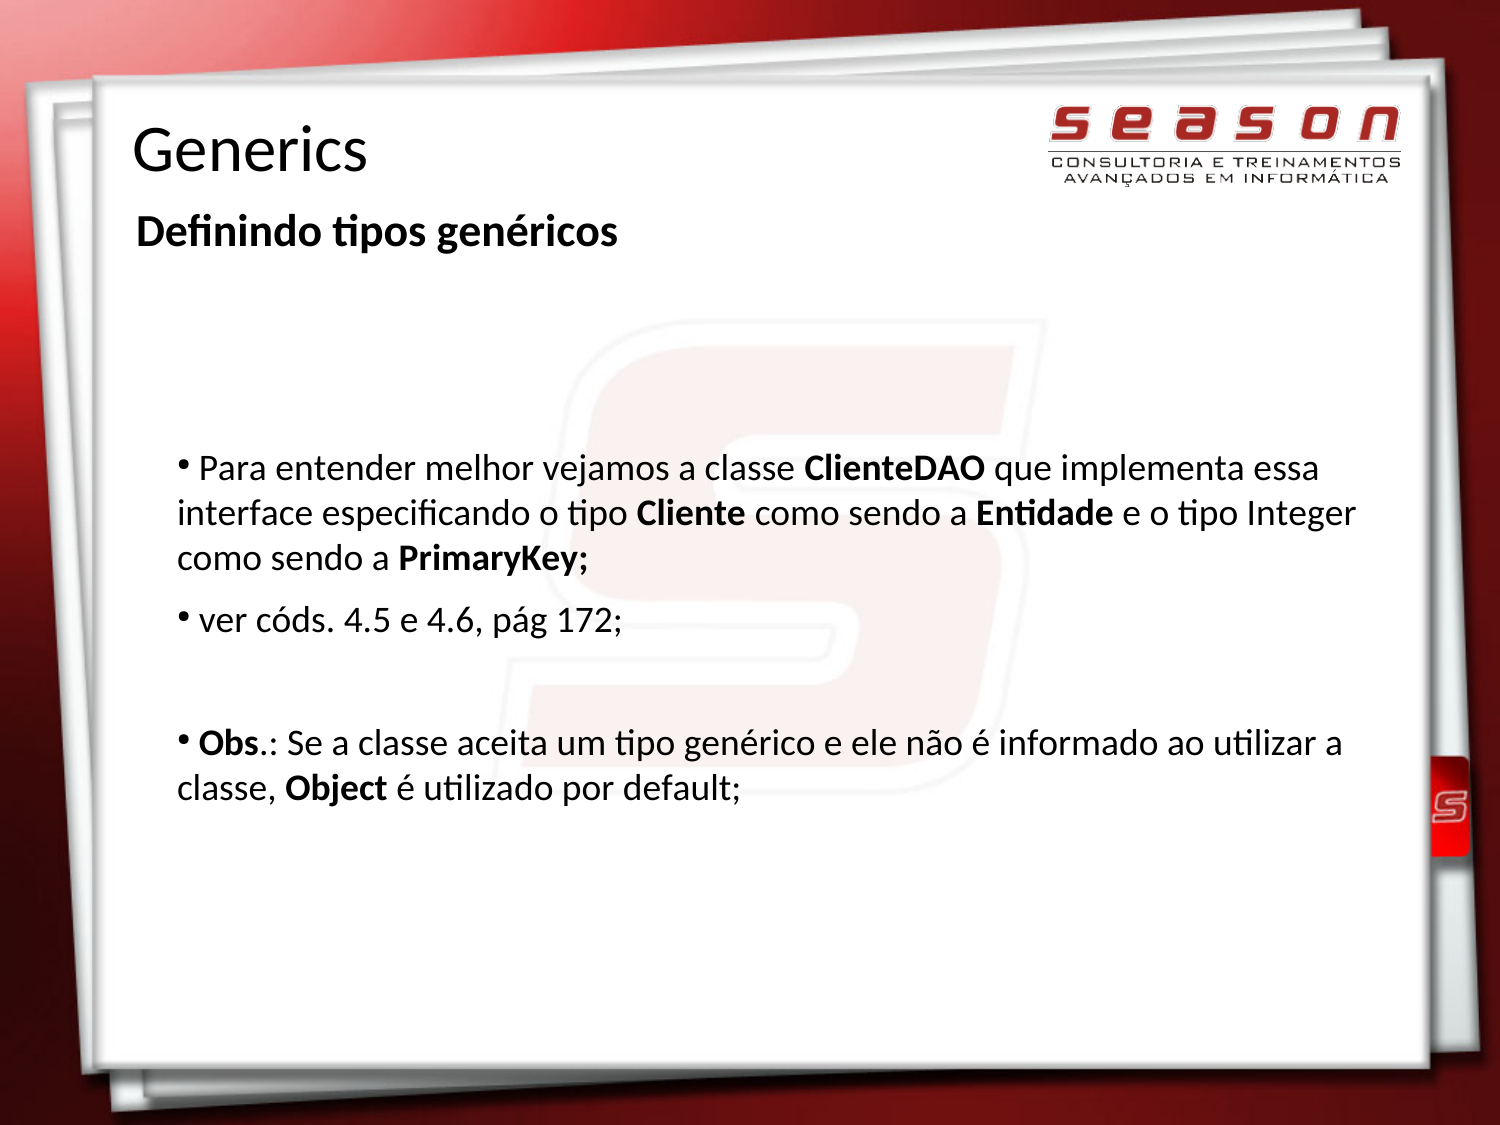

# Generics
Definindo tipos genéricos
 Para entender melhor vejamos a classe ClienteDAO que implementa essa interface especificando o tipo Cliente como sendo a Entidade e o tipo Integer como sendo a PrimaryKey;
 ver códs. 4.5 e 4.6, pág 172;
 Obs.: Se a classe aceita um tipo genérico e ele não é informado ao utilizar a classe, Object é utilizado por default;